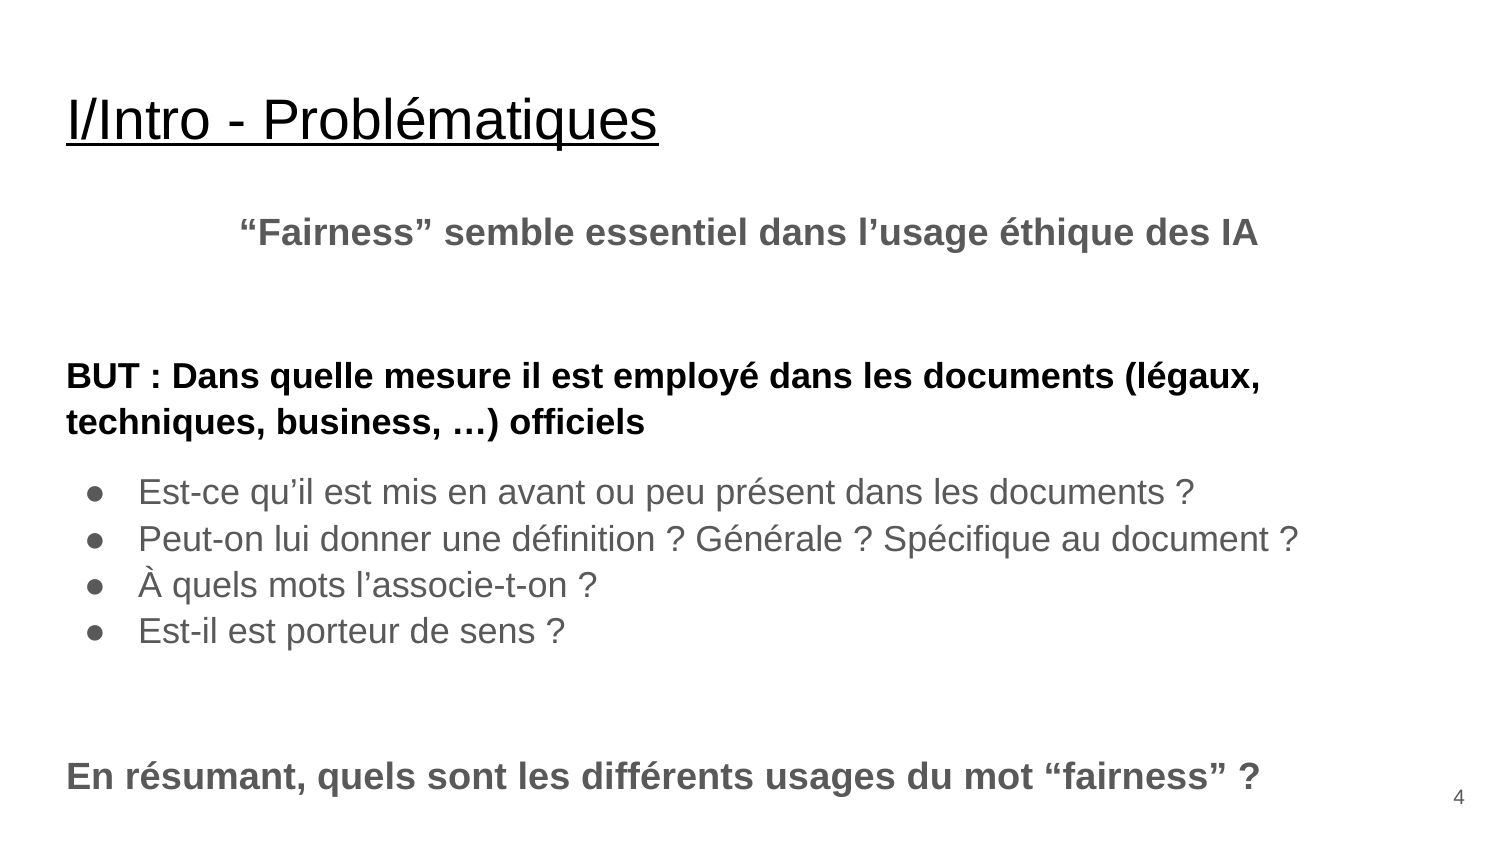

# I/Intro - Problématiques
“Fairness” semble essentiel dans l’usage éthique des IA
BUT : Dans quelle mesure il est employé dans les documents (légaux, techniques, business, …) officiels
Est-ce qu’il est mis en avant ou peu présent dans les documents ?
Peut-on lui donner une définition ? Générale ? Spécifique au document ?
À quels mots l’associe-t-on ?
Est-il est porteur de sens ?
En résumant, quels sont les différents usages du mot “fairness” ?